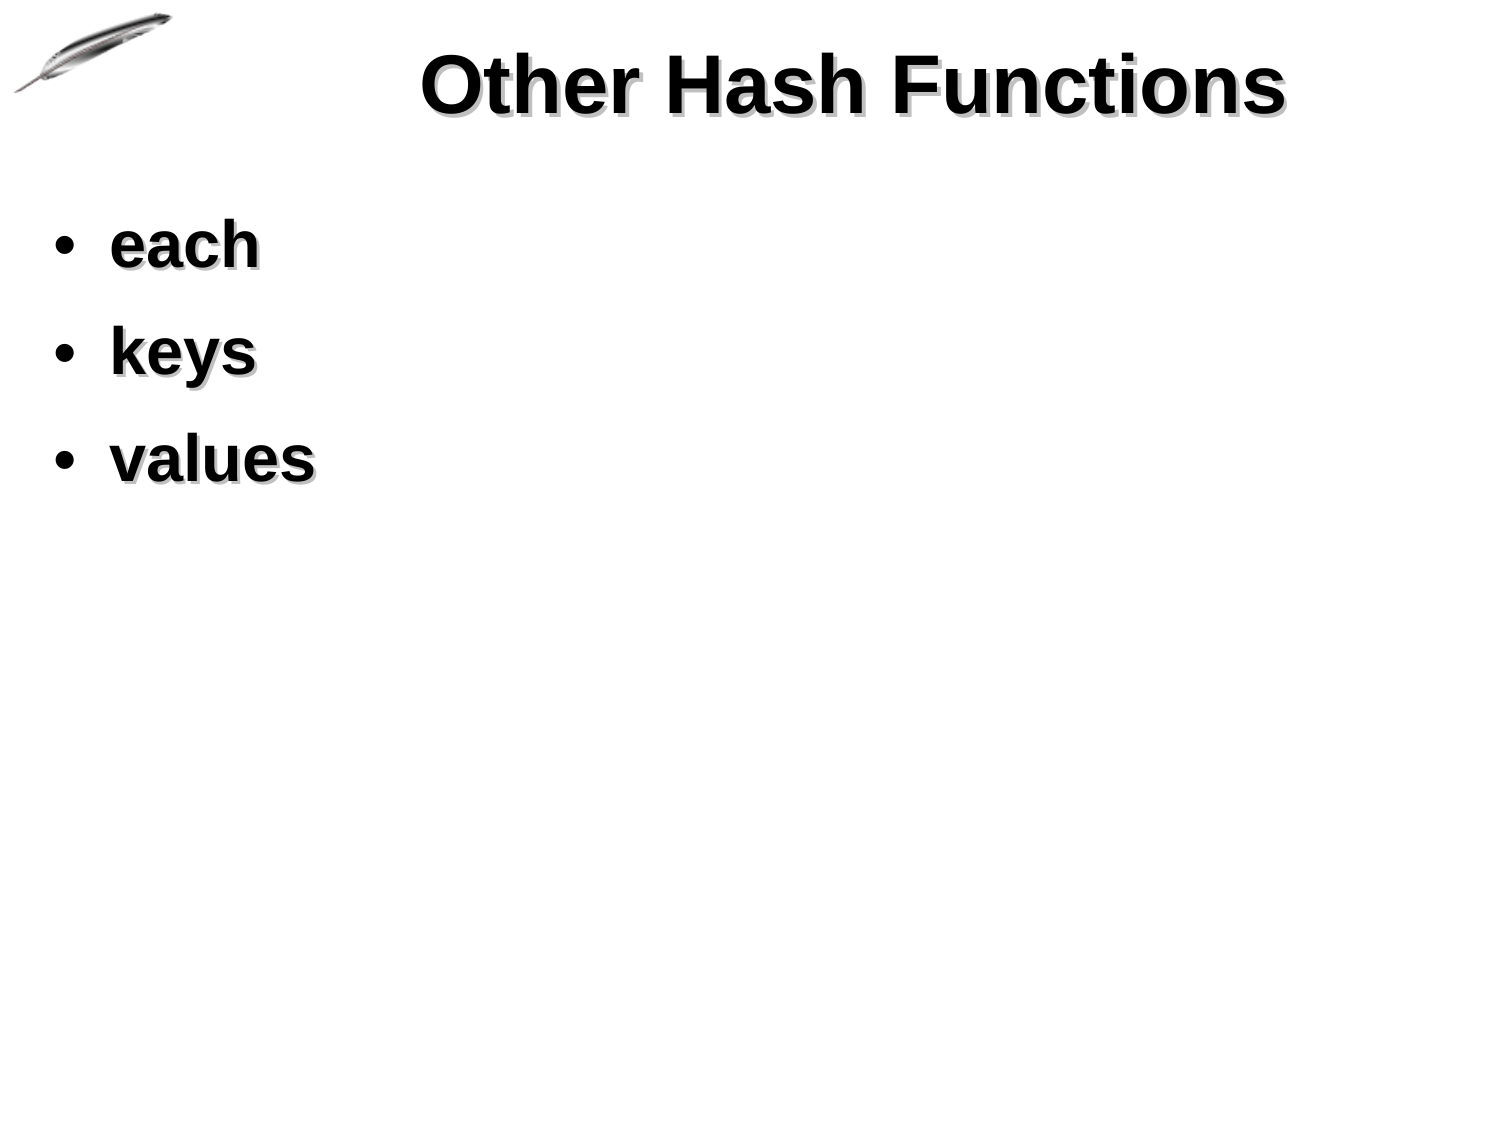

# Other Hash Functions
each
keys
values